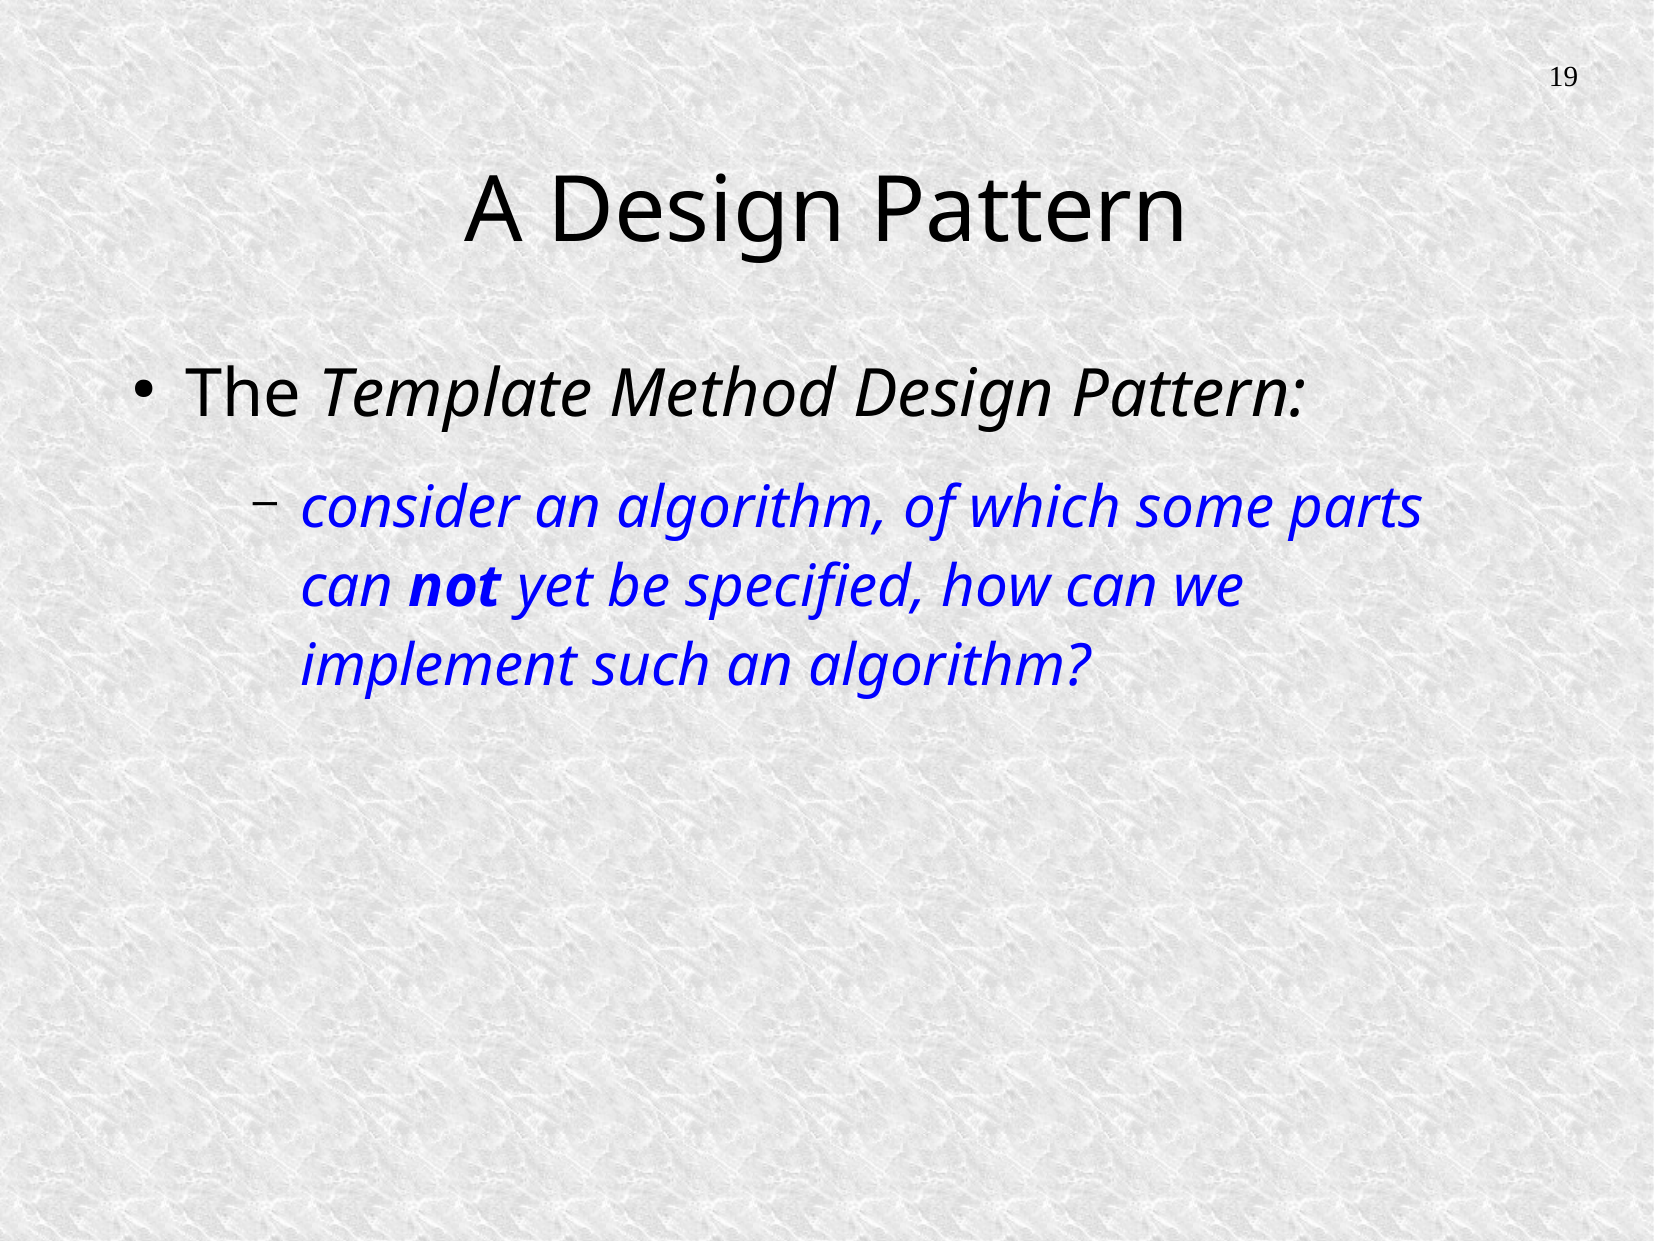

19
# A Design Pattern
The Template Method Design Pattern:
consider an algorithm, of which some parts can not yet be specified, how can we implement such an algorithm?